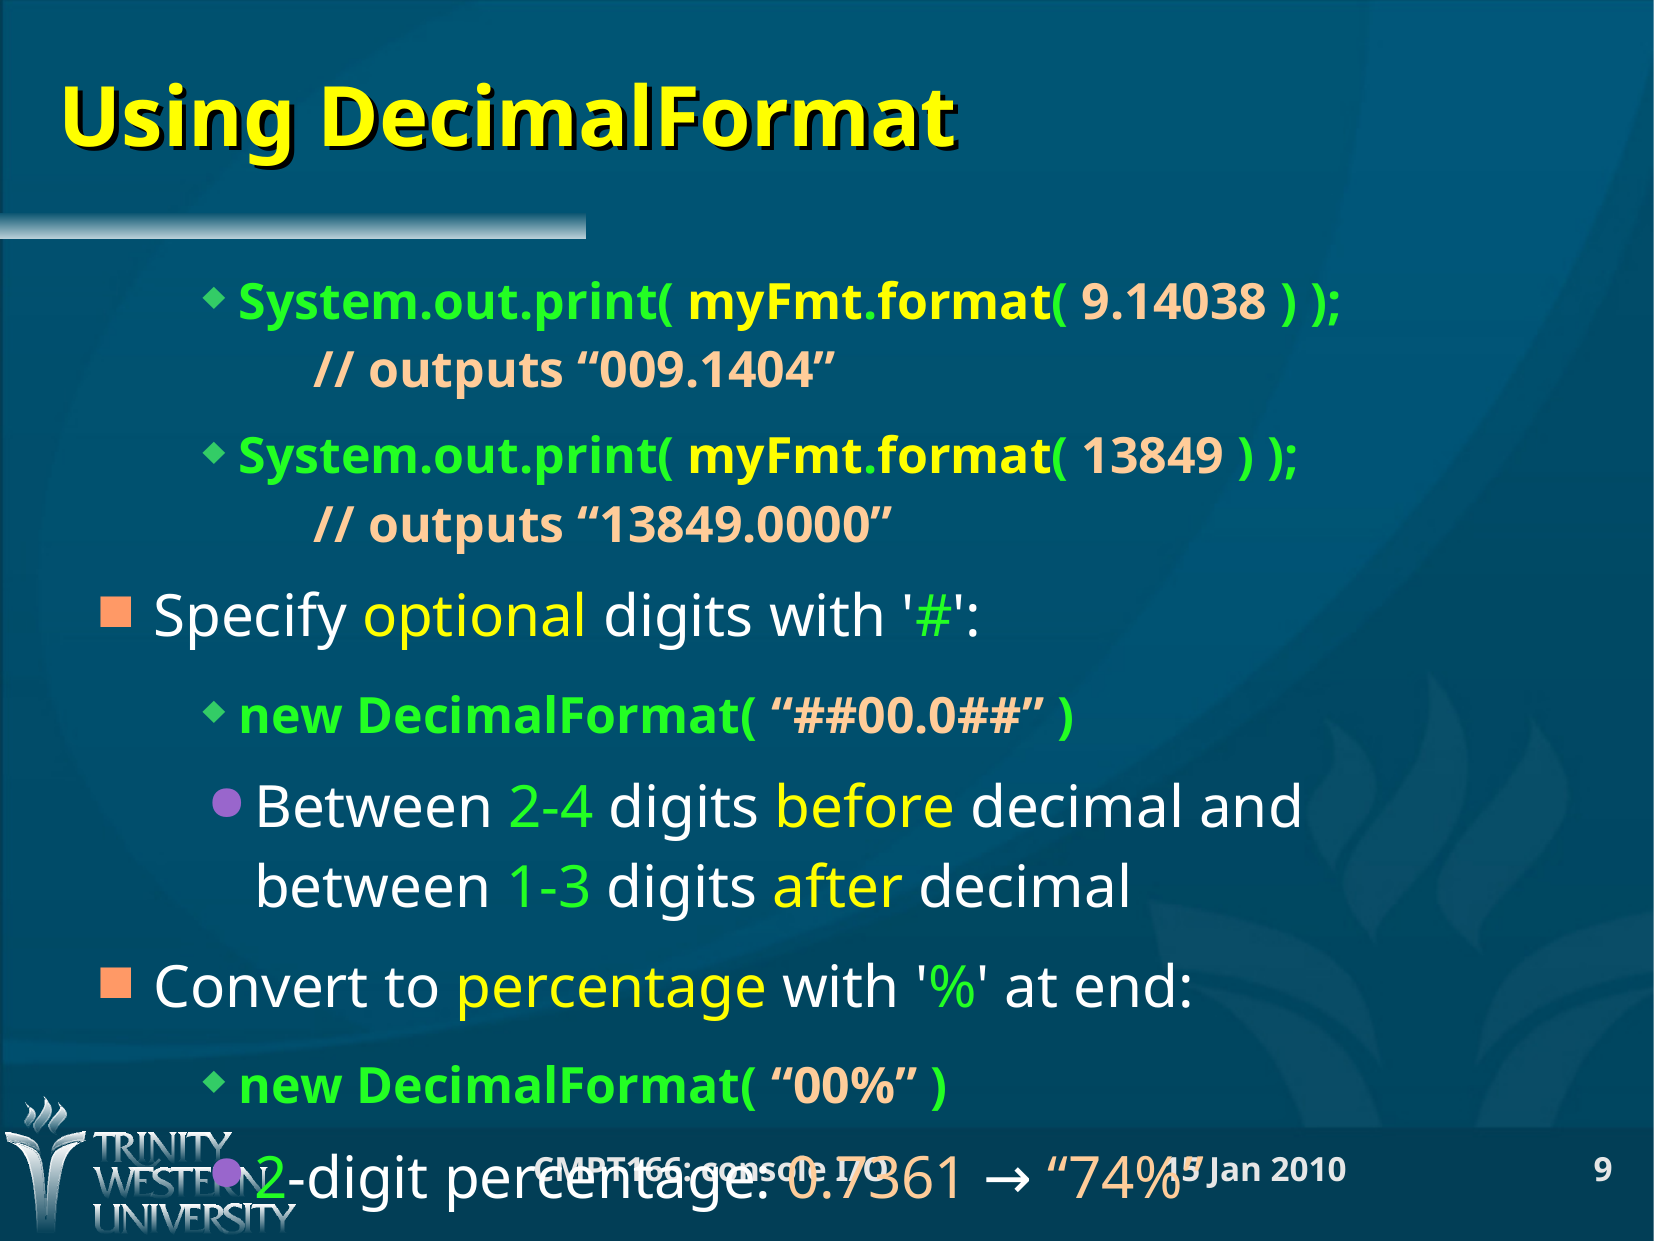

# Using DecimalFormat
System.out.print( myFmt.format( 9.14038 ) );
	// outputs “009.1404”
System.out.print( myFmt.format( 13849 ) );
	// outputs “13849.0000”
Specify optional digits with '#':
new DecimalFormat( “##00.0##” )
Between 2-4 digits before decimal and
between 1-3 digits after decimal
Convert to percentage with '%' at end:
new DecimalFormat( “00%” )
2-digit percentage: 0.7361 → “74%”
CMPT166: console I/O
15 Jan 2010
9